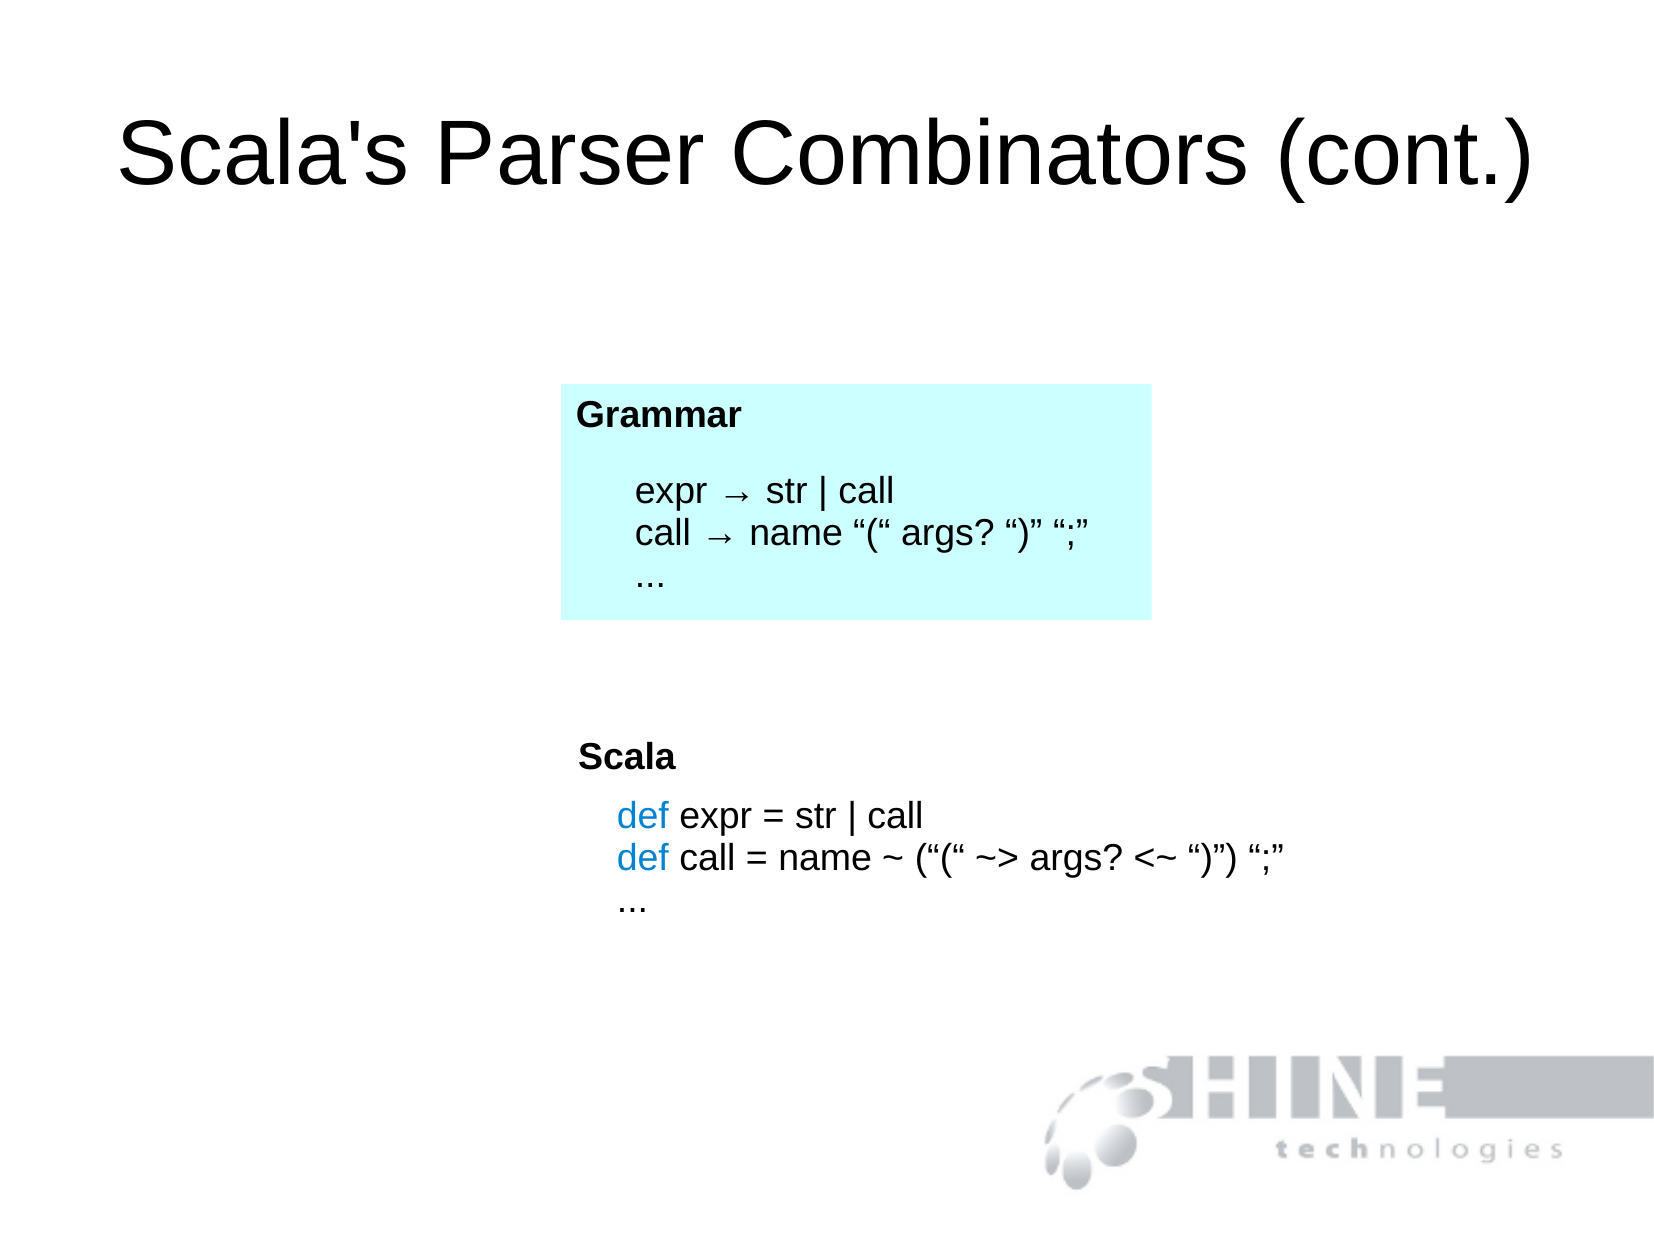

# Scala's Parser Combinators (cont.)
Grammar
expr → str | call
call → name “(“ args? “)” “;”
...
Scala
def expr = str | call
def call = name ~ (“(“ ~> args? <~ “)”) “;”
...